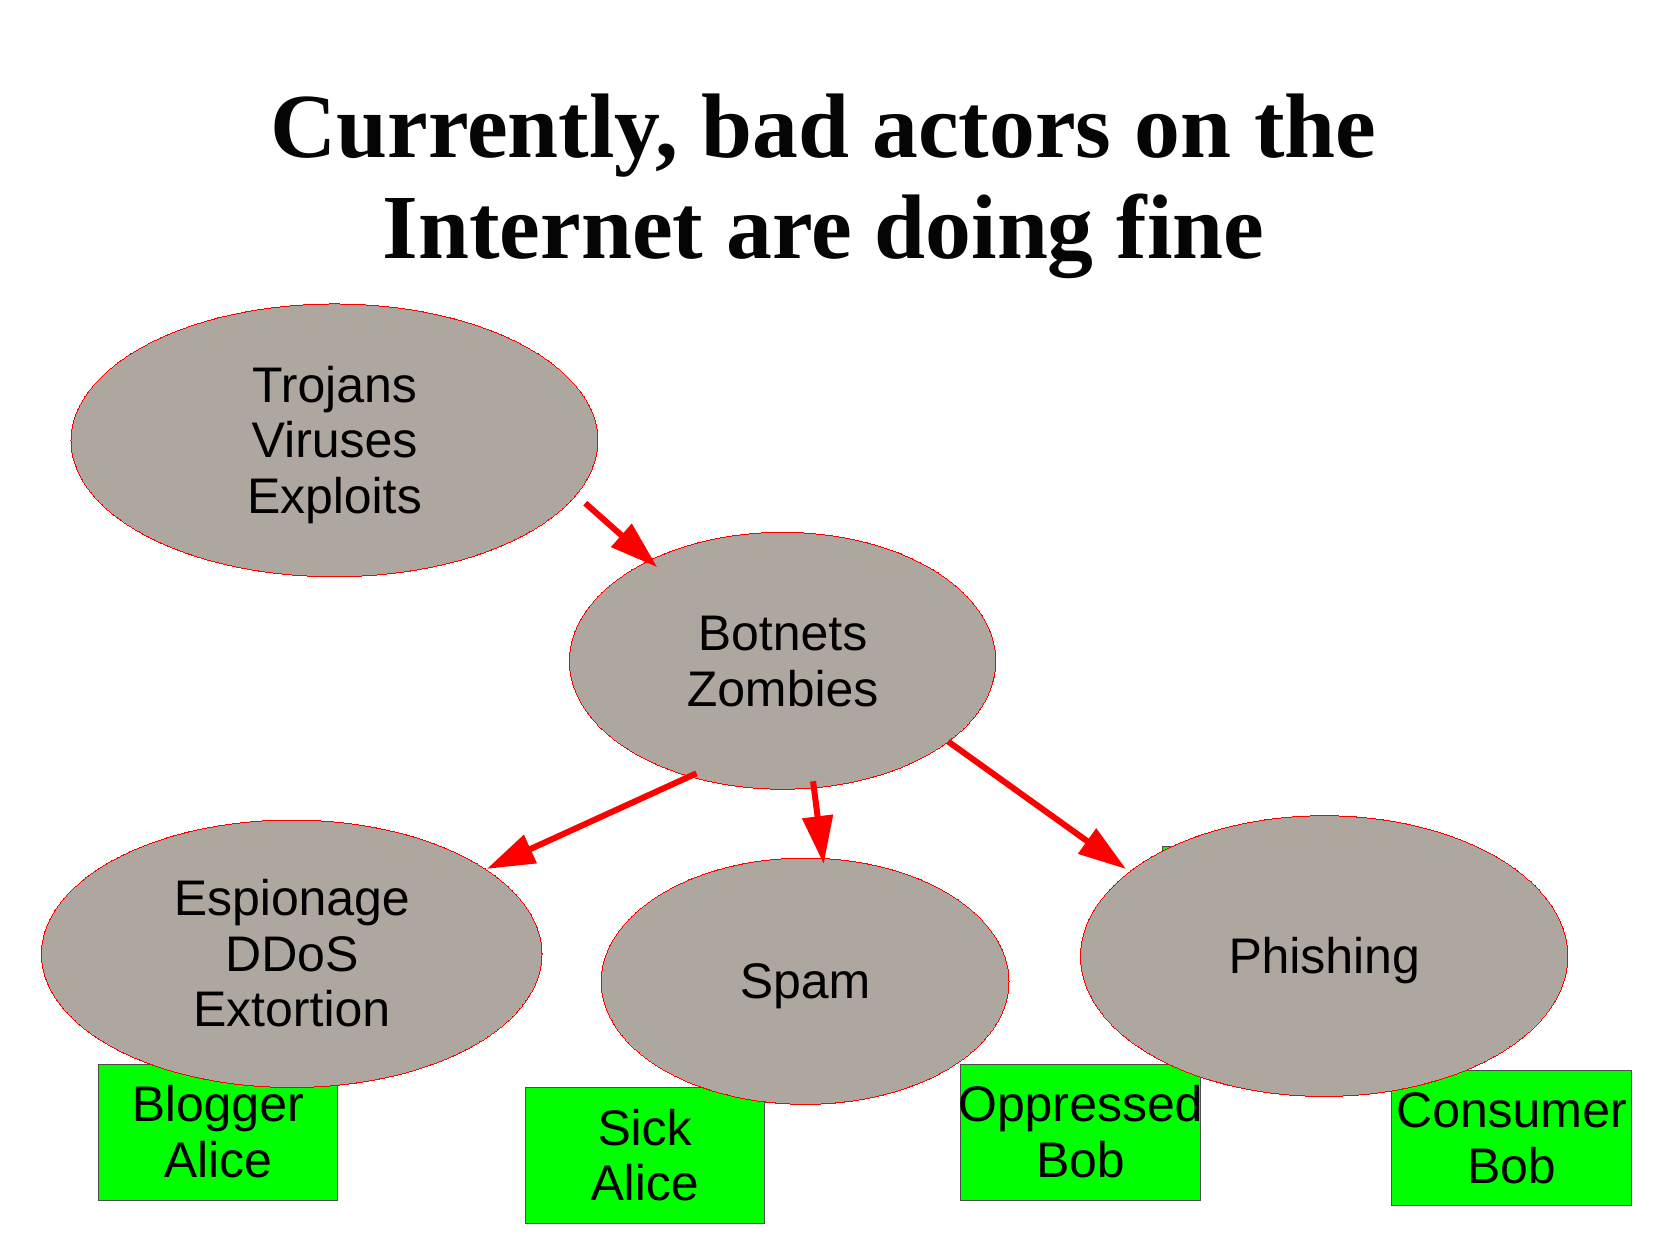

# Currently, bad actors on the Internet are doing fine
Trojans
Viruses
Exploits
Botnets
Zombies
Phishing
Espionage
DDoS
Extortion
Consumer
Alice
Spam
Blogger
Alice
Oppressed
Bob
Consumer
Bob
Sick
Alice